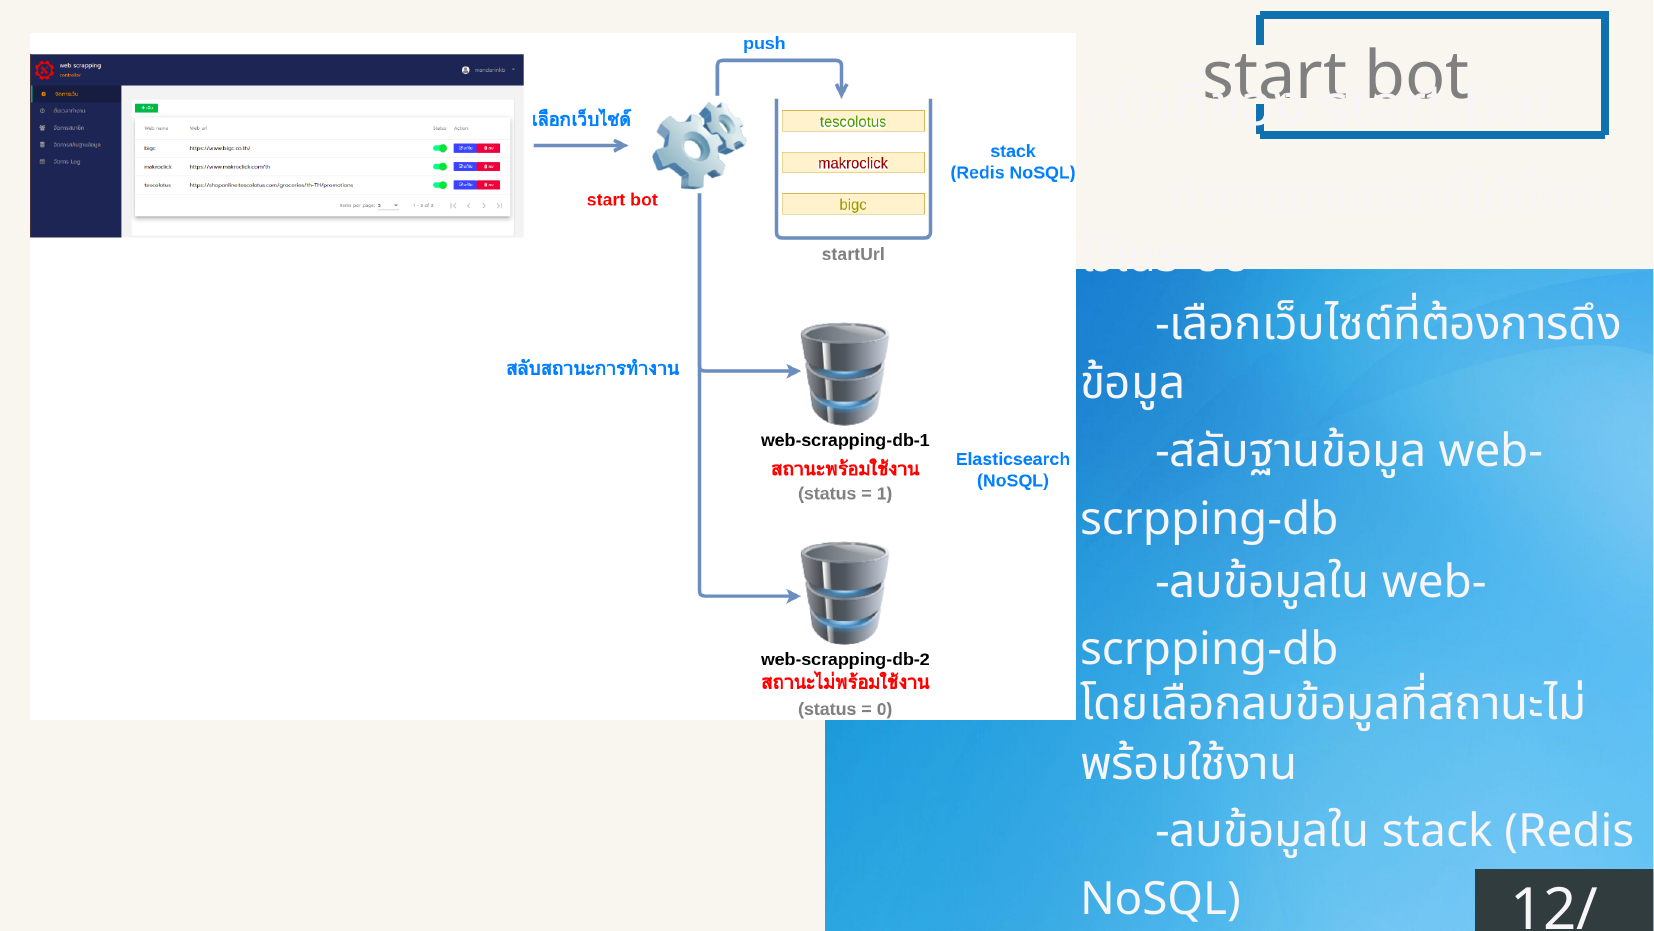

# start bot
หน้าที่ของ start bot
	-ทำงานตามเวลาที่ได้ตั้งค่าไว้ในระบบ
	-เลือกเว็บไซต์ที่ต้องการดึงข้อมูล
	-สลับฐานข้อมูล web-scrpping-db
	-ลบข้อมูลใน web-scrpping-db
โดยเลือกลบข้อมูลที่สถานะไม่พร้อมใช้งาน
	-ลบข้อมูลใน stack (Redis NoSQL)
12/33